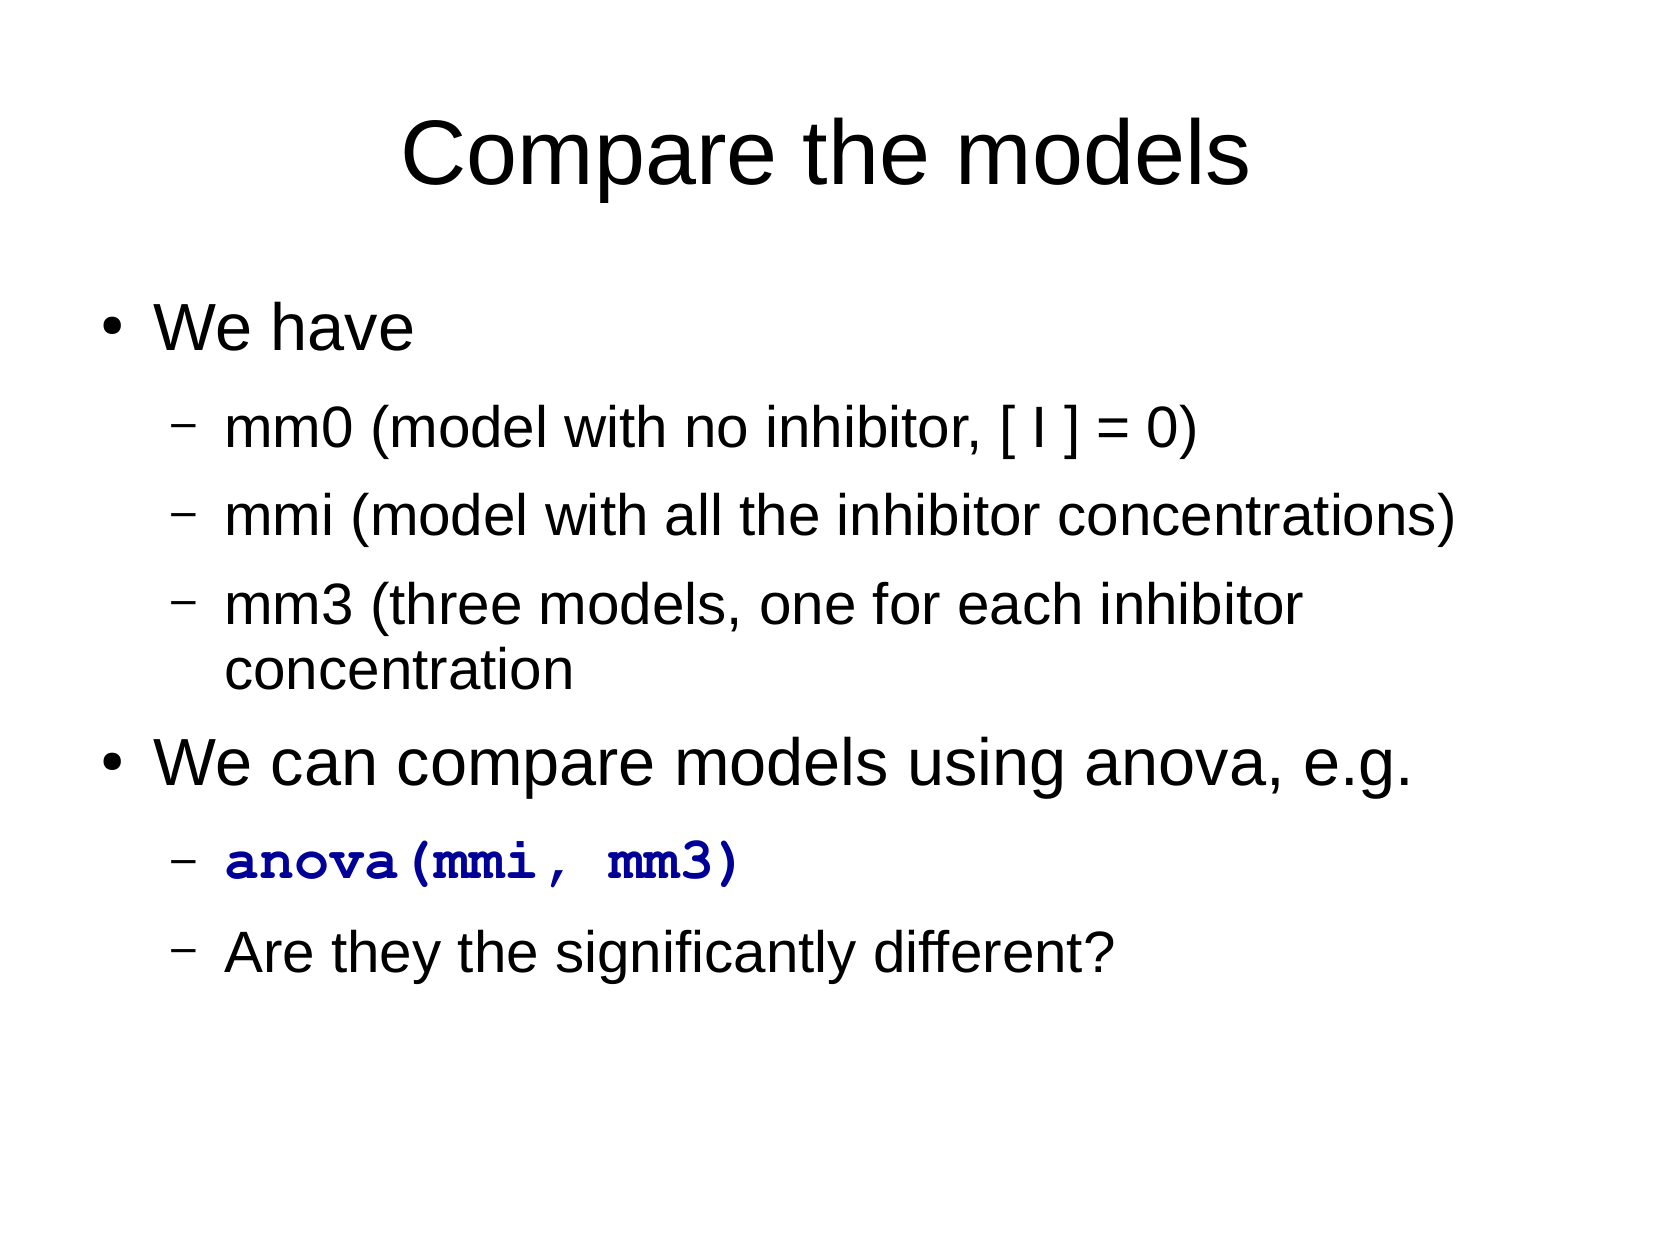

# Compare the models
We have
mm0 (model with no inhibitor, [ I ] = 0)
mmi (model with all the inhibitor concentrations)
mm3 (three models, one for each inhibitor concentration
We can compare models using anova, e.g.
anova(mmi, mm3)
Are they the significantly different?